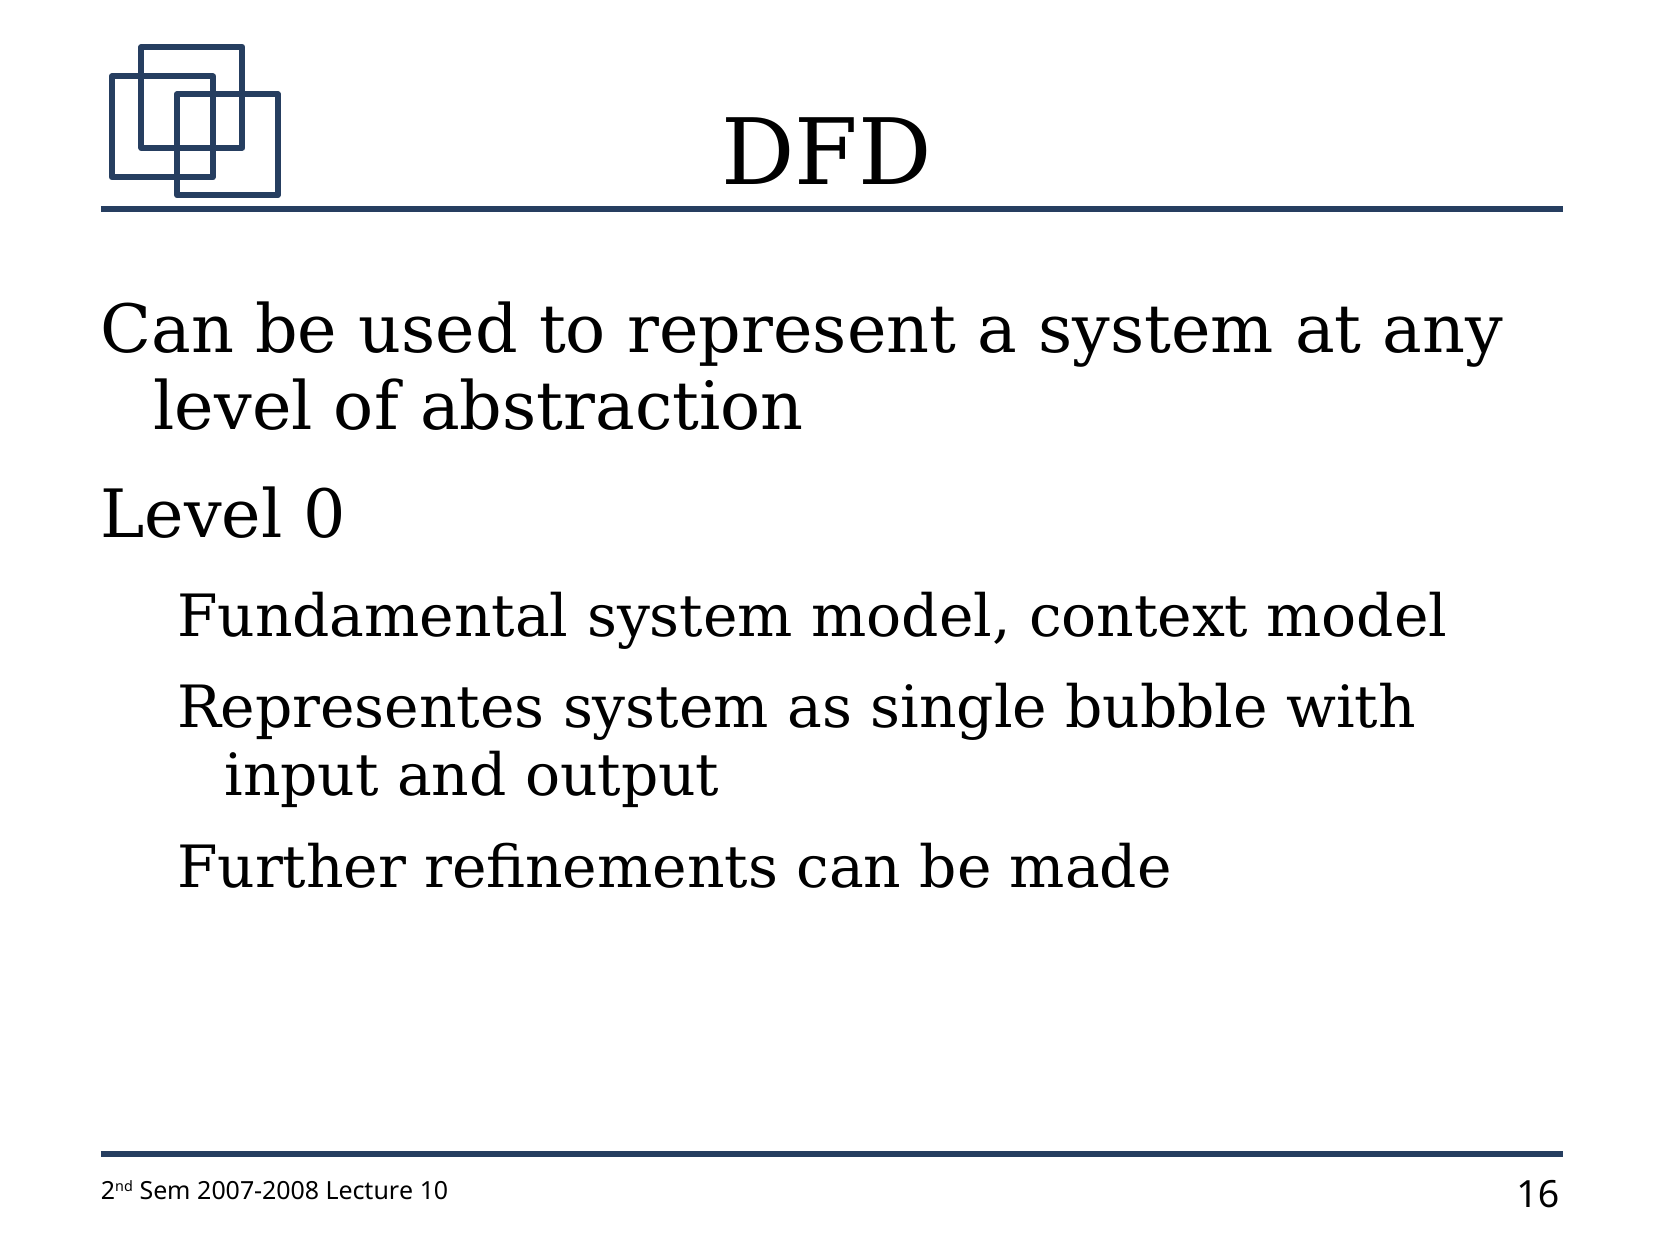

# DFD
Can be used to represent a system at any level of abstraction
Level 0
Fundamental system model, context model
Representes system as single bubble with input and output
Further refinements can be made